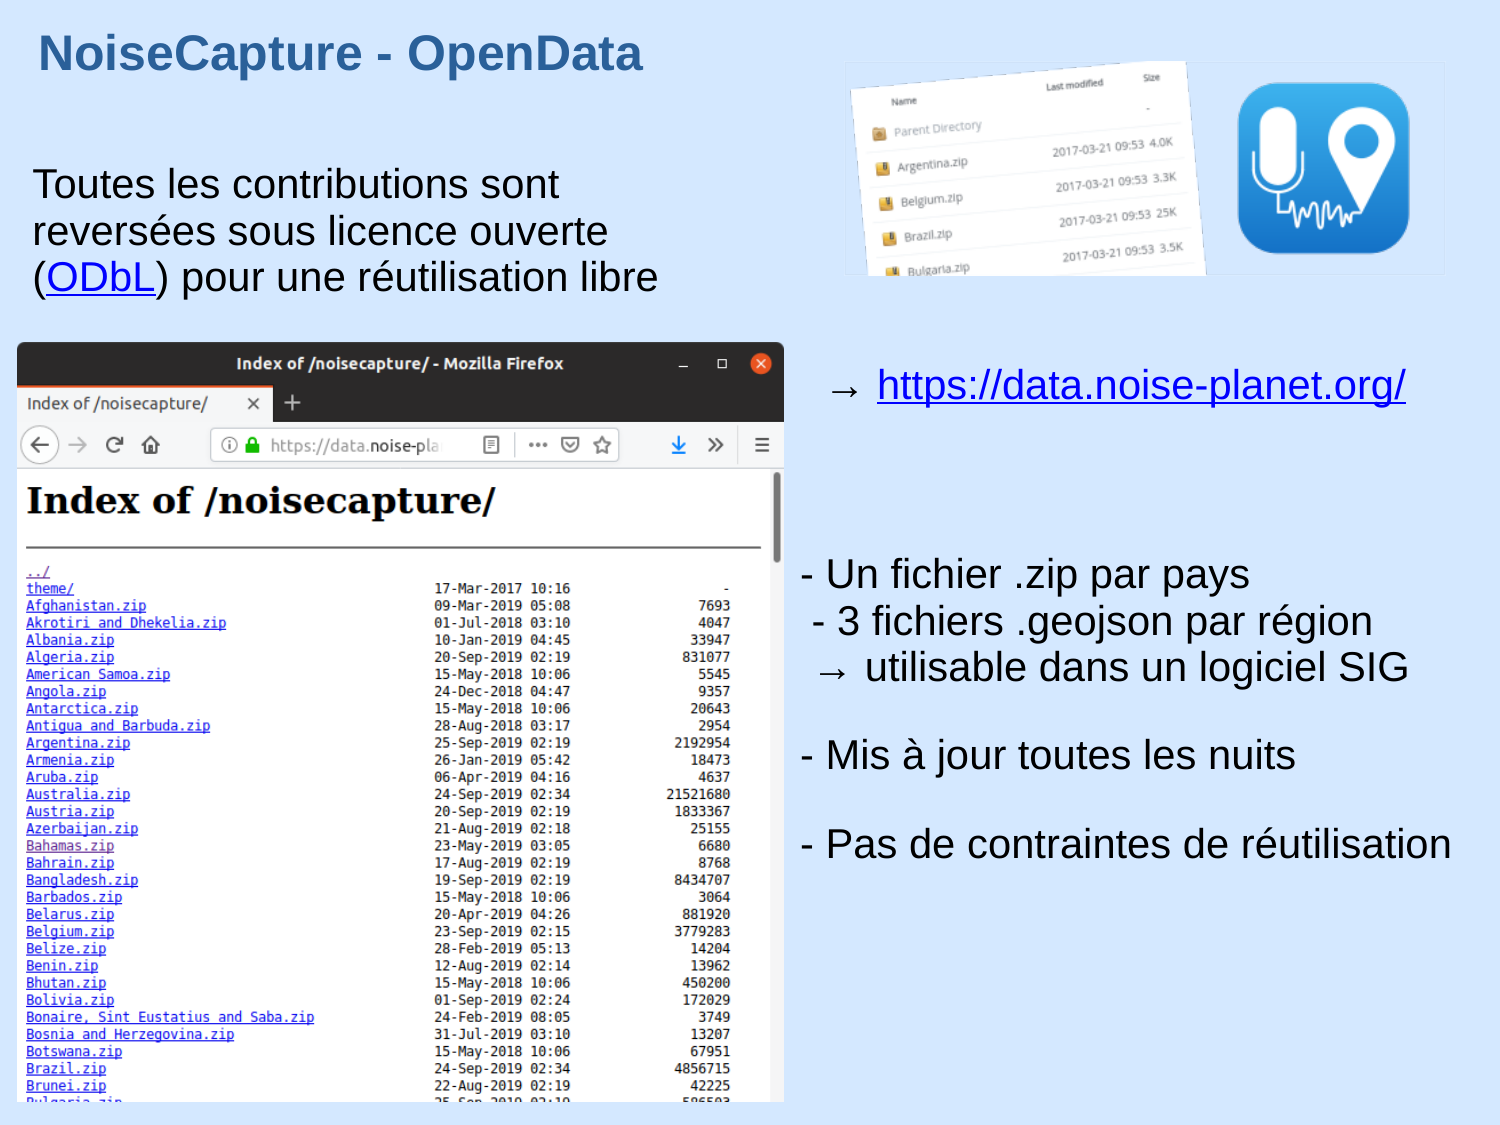

NoiseCapture - OpenData
Toutes les contributions sont reversées sous licence ouverte
(ODbL) pour une réutilisation libre
→ https://data.noise-planet.org/
- Un fichier .zip par pays
 - 3 fichiers .geojson par région
 → utilisable dans un logiciel SIG
- Mis à jour toutes les nuits
- Pas de contraintes de réutilisation